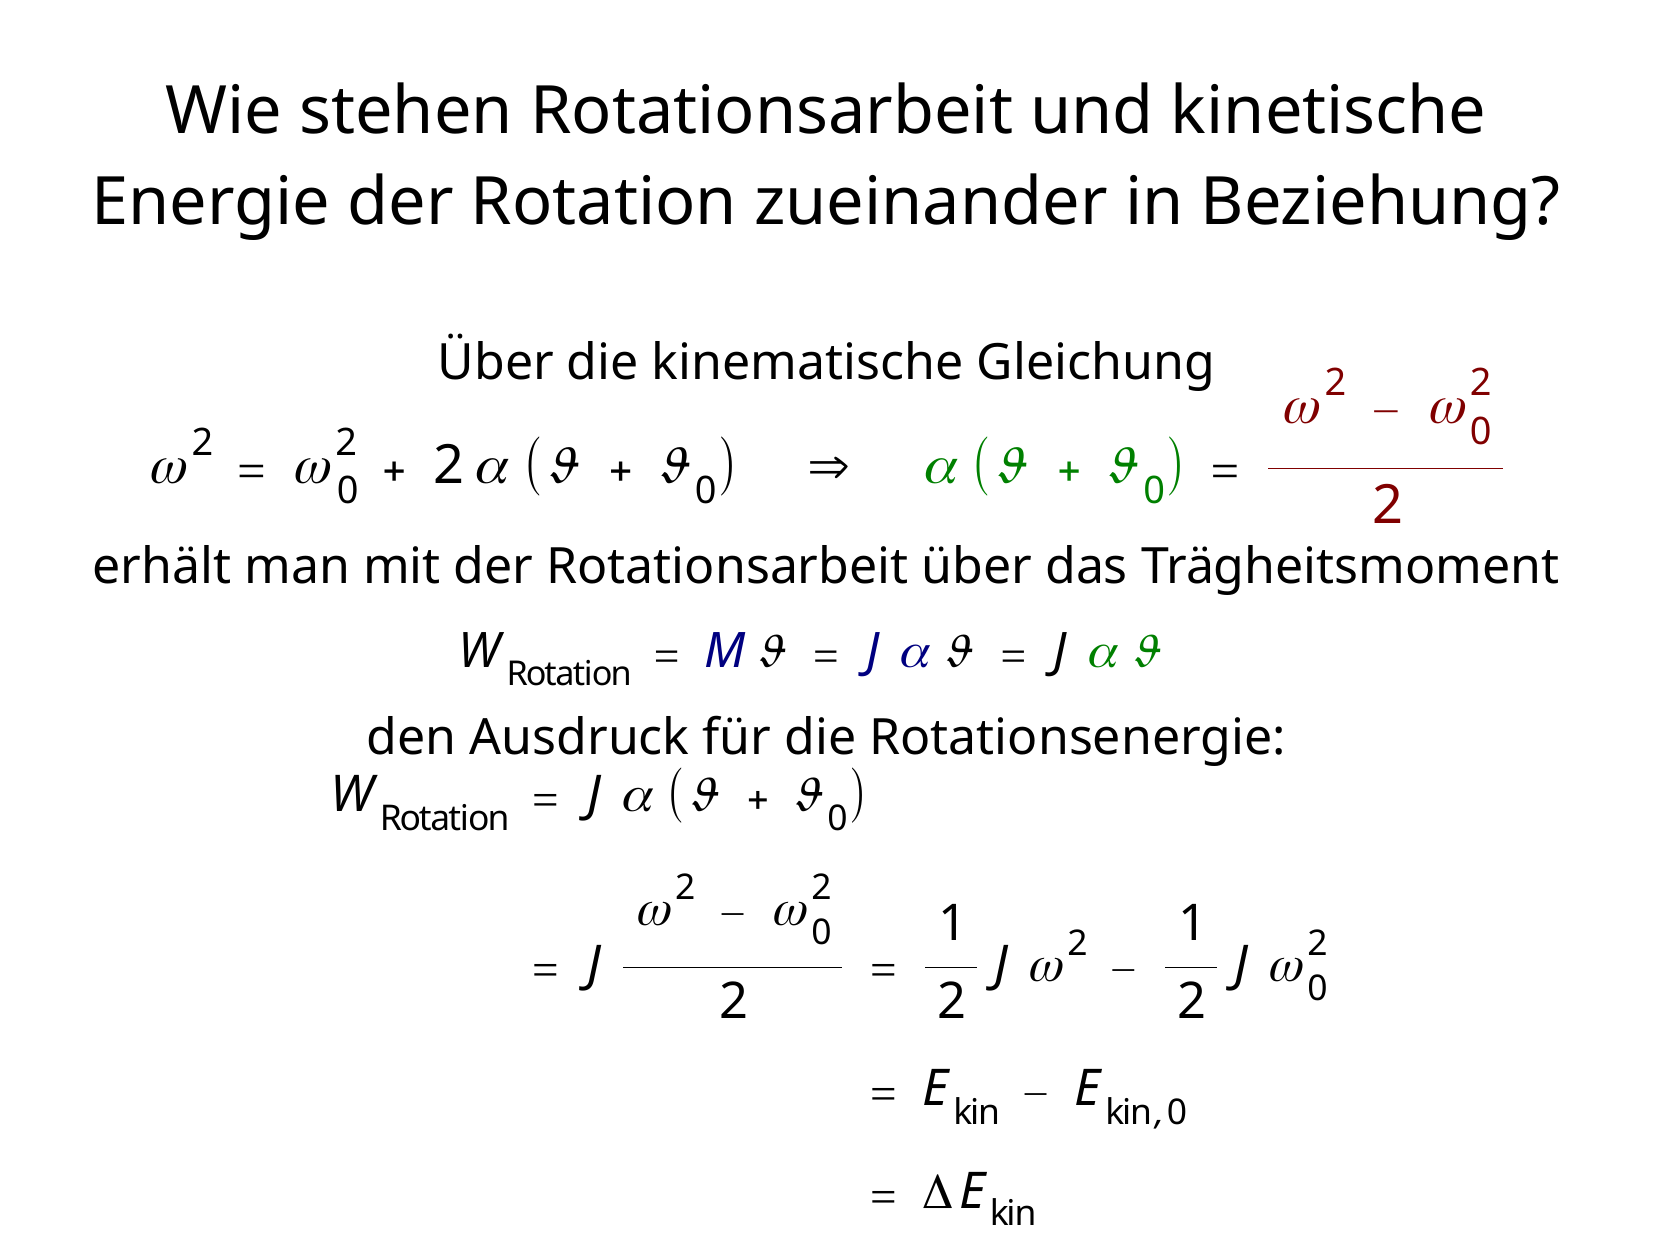

# Wie stehen Rotationsarbeit und kinetische Energie der Rotation zueinander in Beziehung?
Über die kinematische Gleichung
erhält man mit der Rotationsarbeit über das Trägheitsmoment
den Ausdruck für die Rotationsenergie: